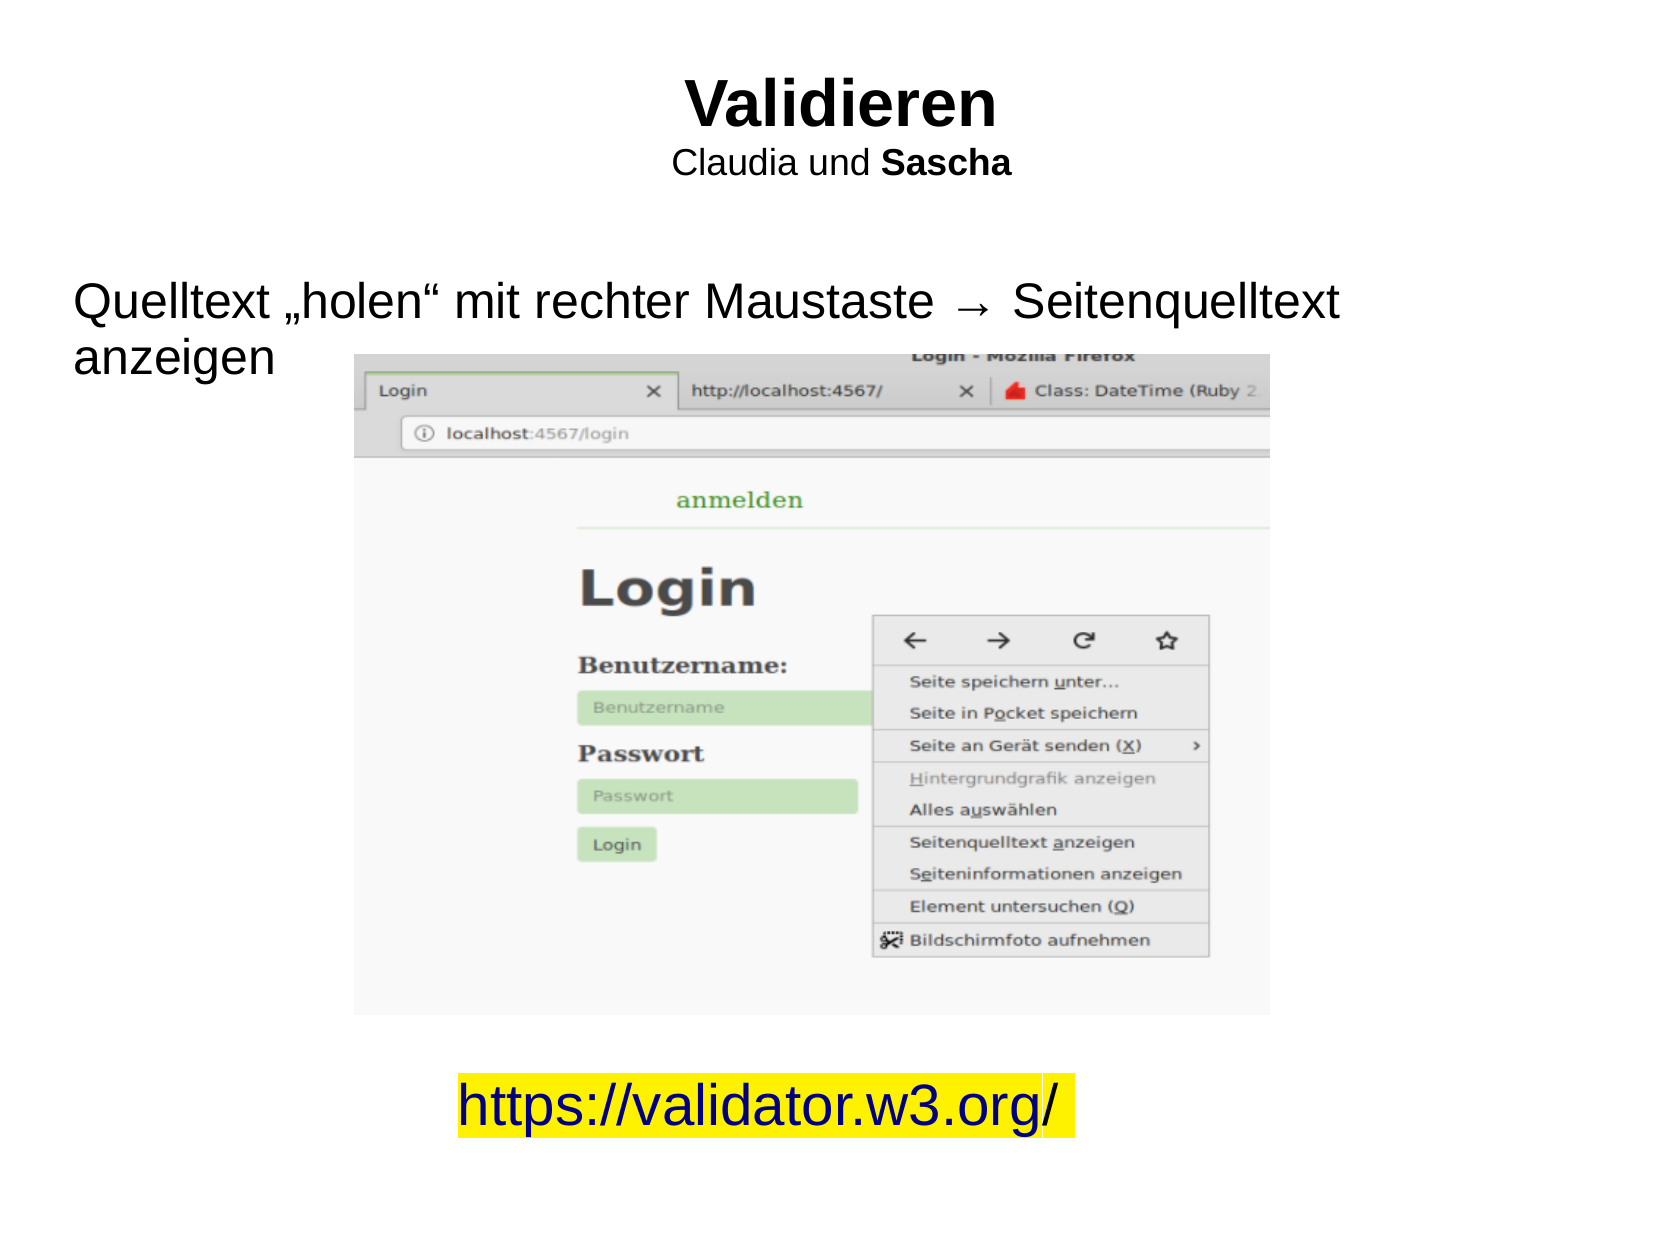

Validieren
Claudia und Sascha
Quelltext „holen“ mit rechter Maustaste → Seitenquelltext anzeigen
https://validator.w3.org/